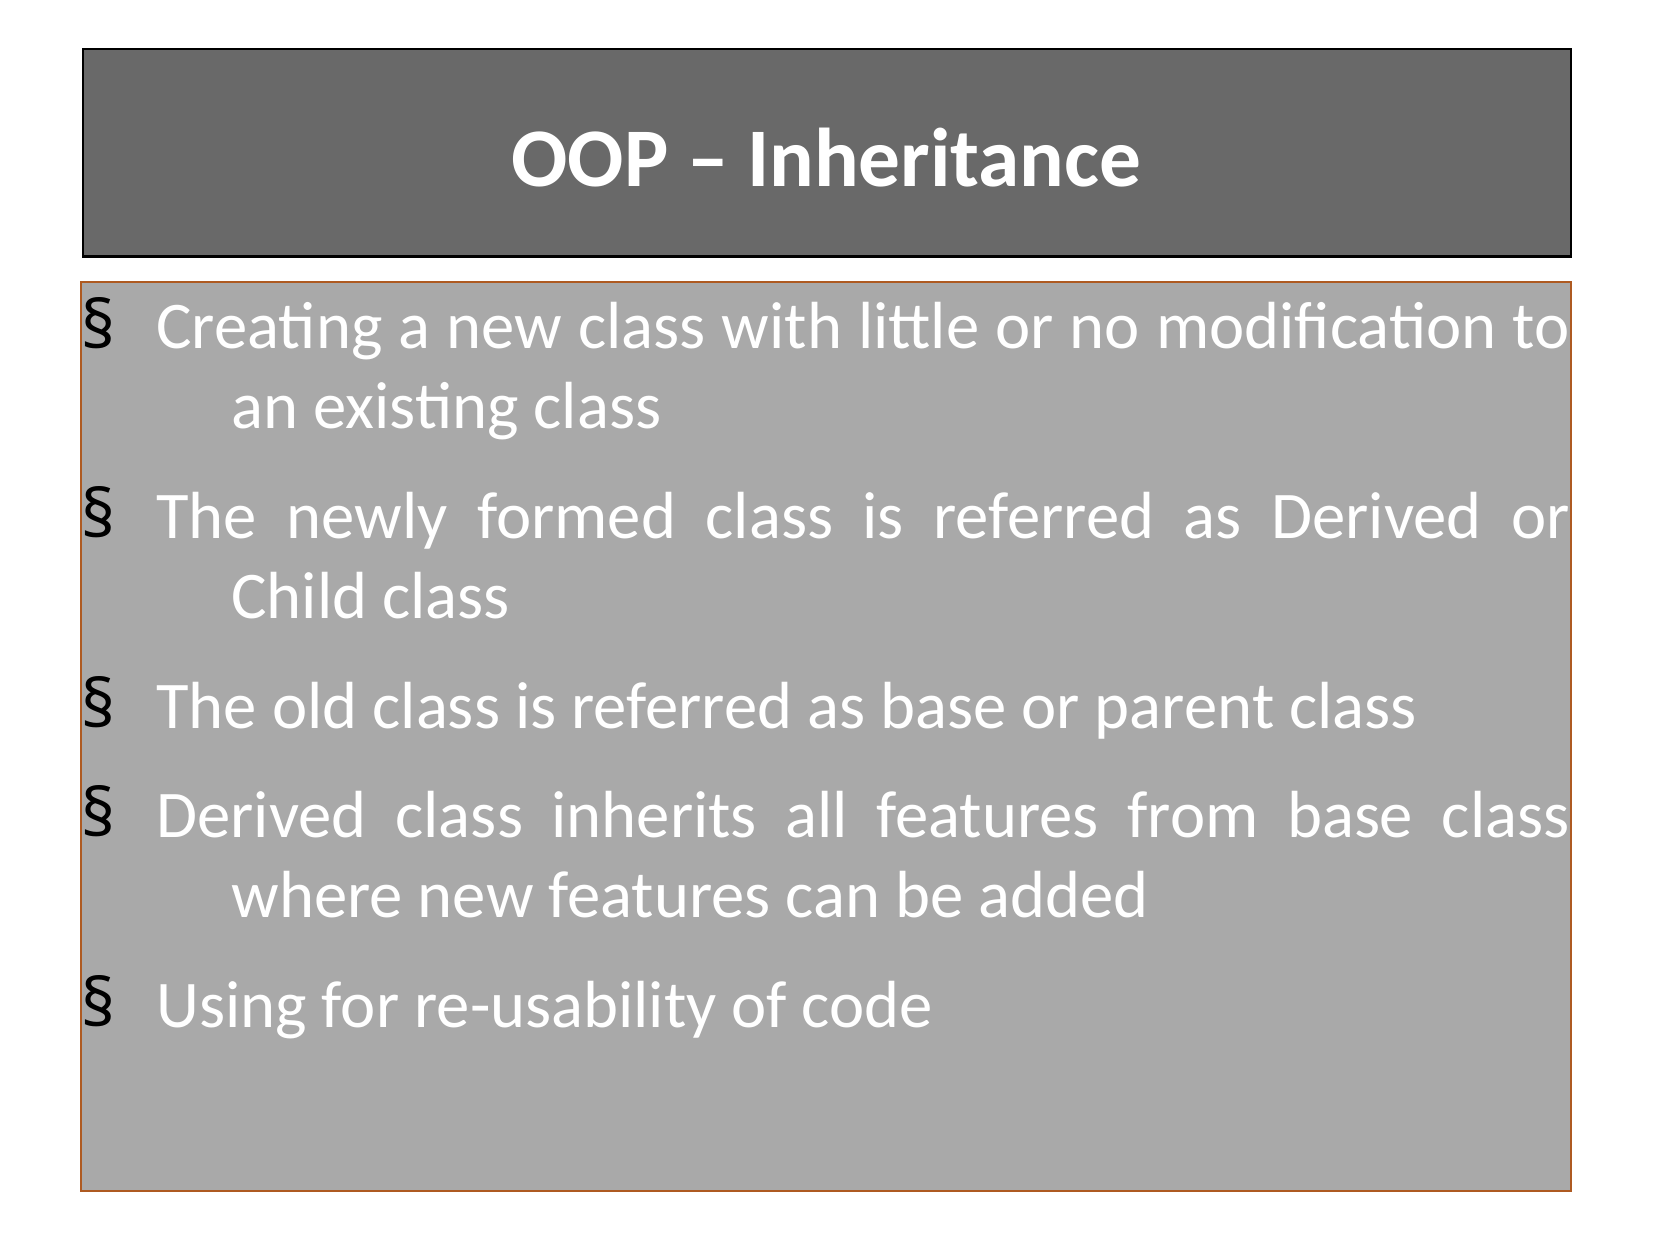

# OOP – Inheritance
Creating a new class with little or no modification to an existing class
The newly formed class is referred as Derived or Child class
The old class is referred as base or parent class
Derived class inherits all features from base class where new features can be added
Using for re-usability of code